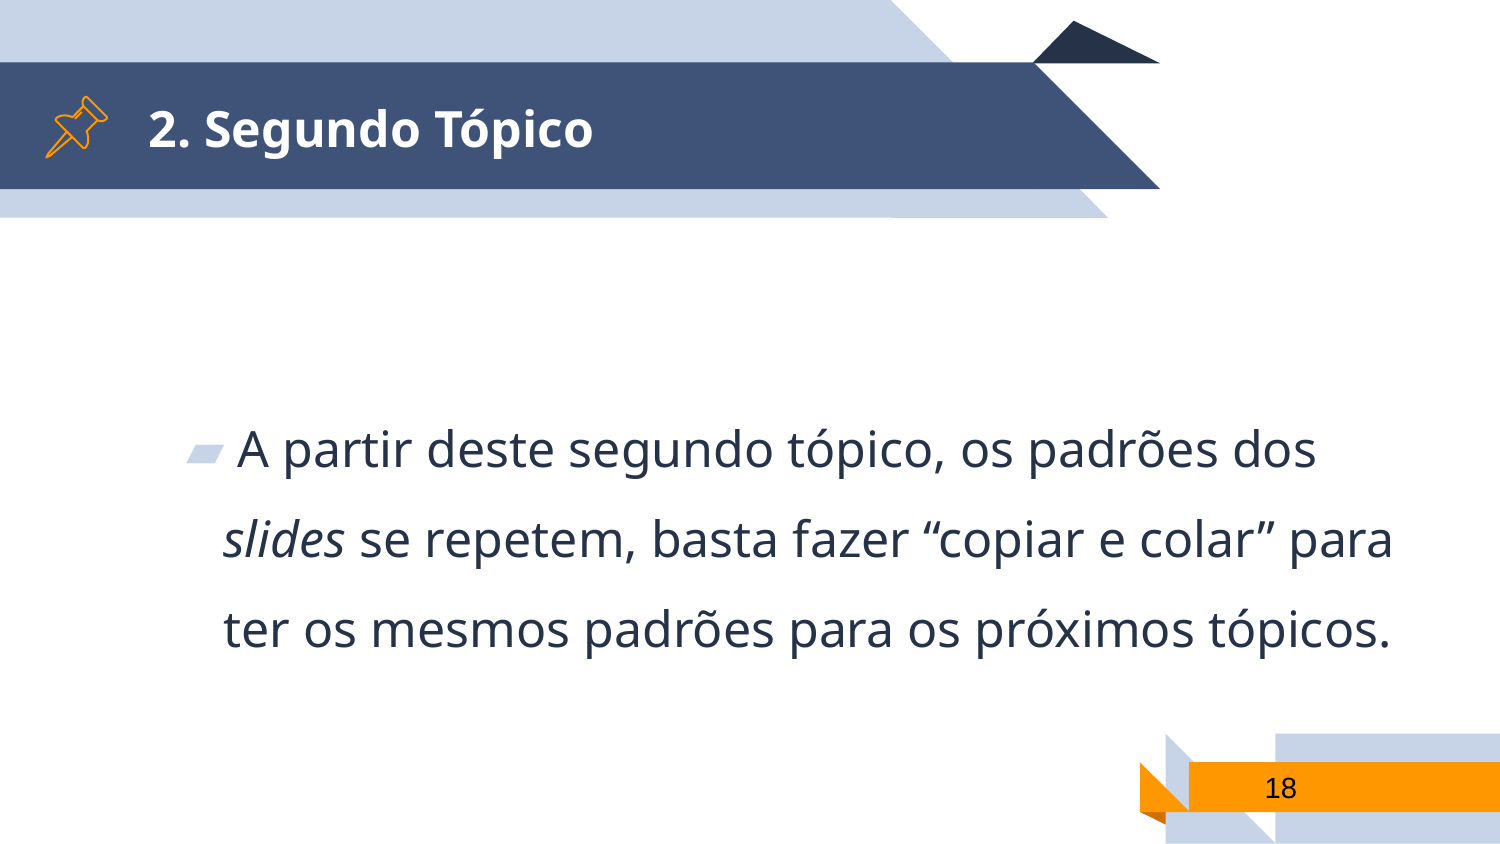

# 2. Segundo Tópico
 A partir deste segundo tópico, os padrões dos slides se repetem, basta fazer “copiar e colar” para ter os mesmos padrões para os próximos tópicos.